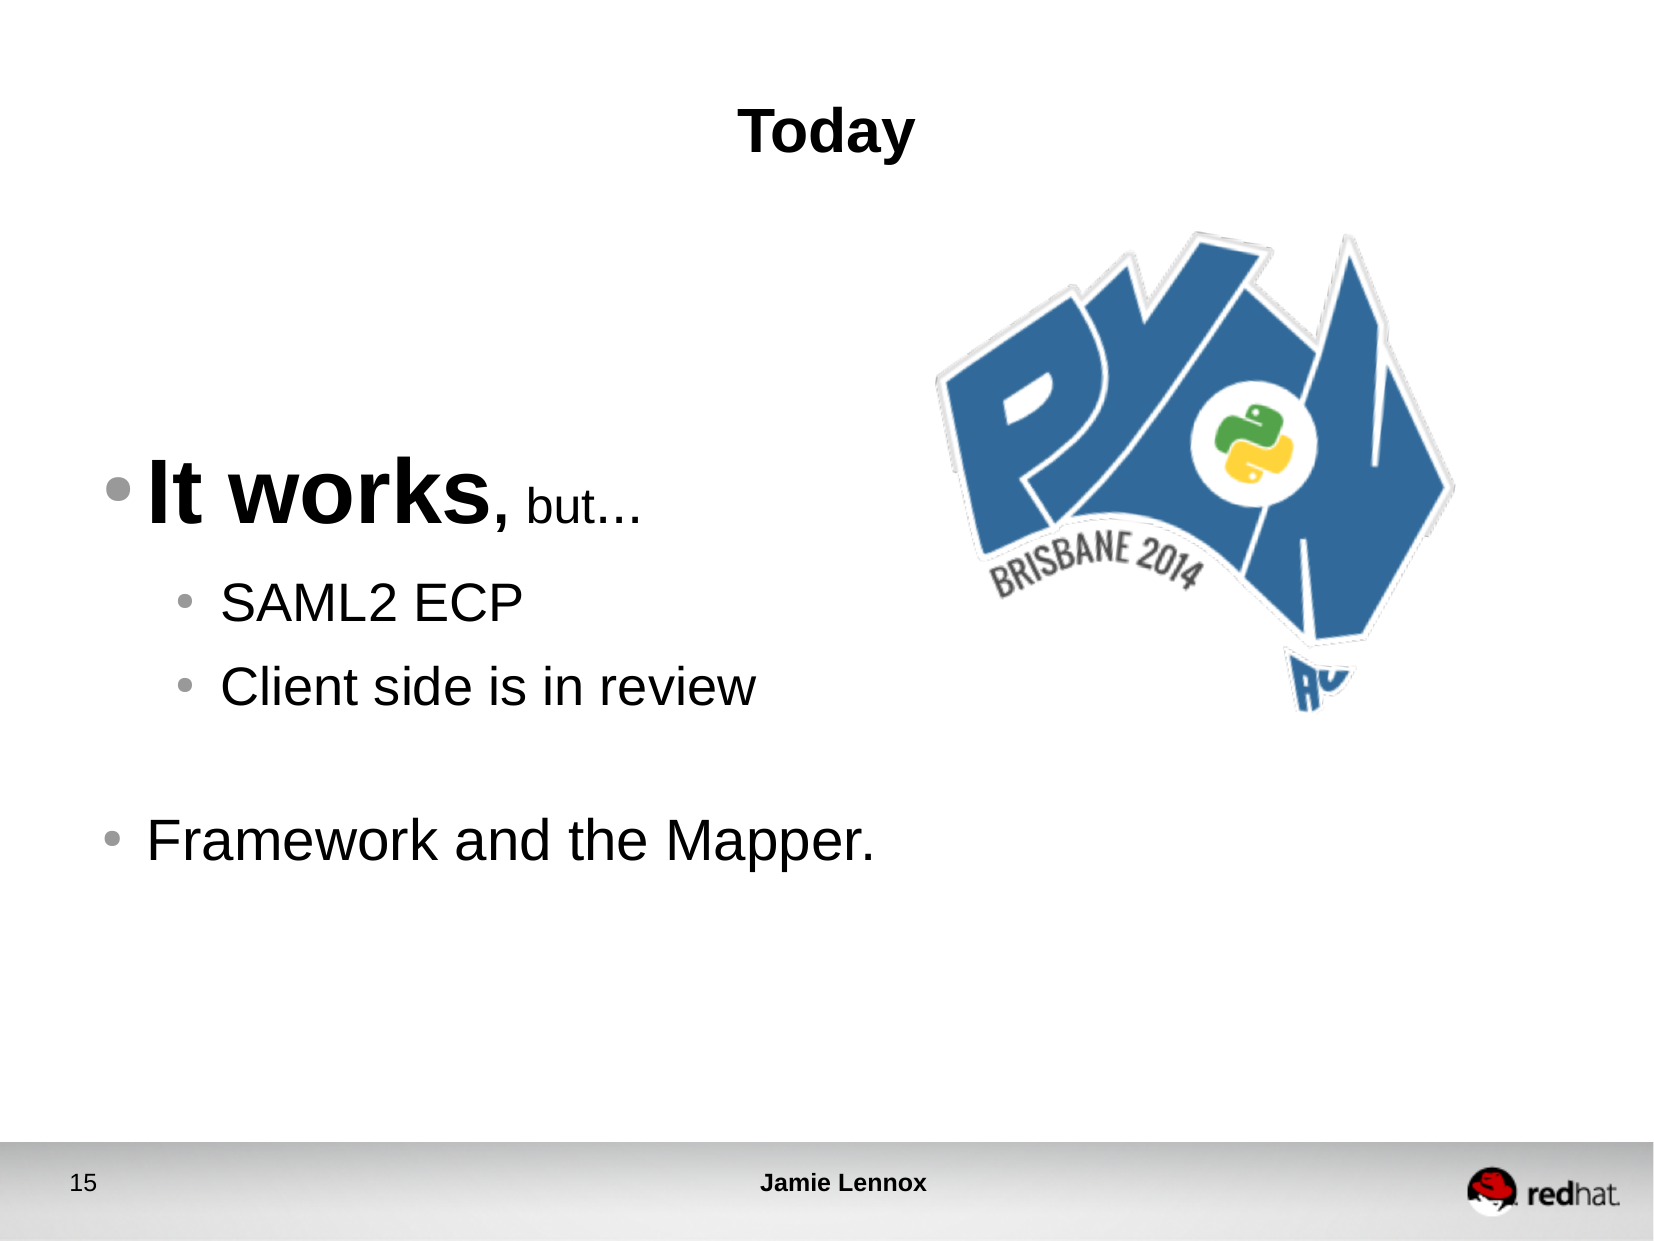

# Today
It works, but...
SAML2 ECP
Client side is in review
Framework and the Mapper.